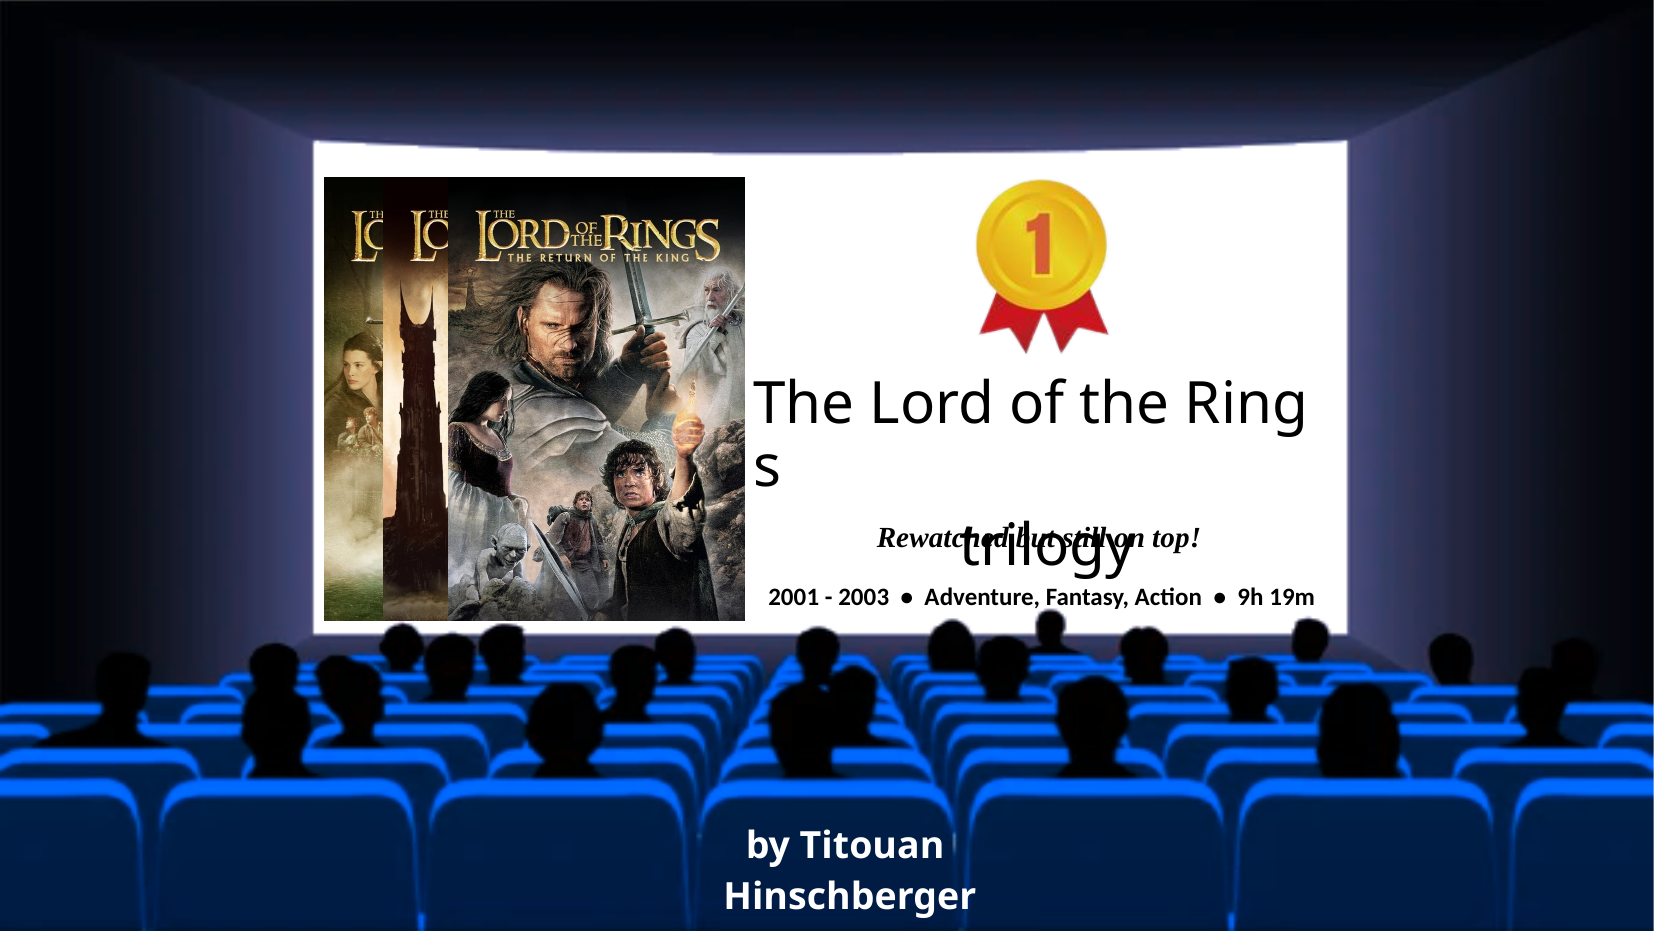

The Lord of the Rings trilogy
Rewatched but still on top!
2001 - 2003 • Adventure, Fantasy, Action • 9h 19m